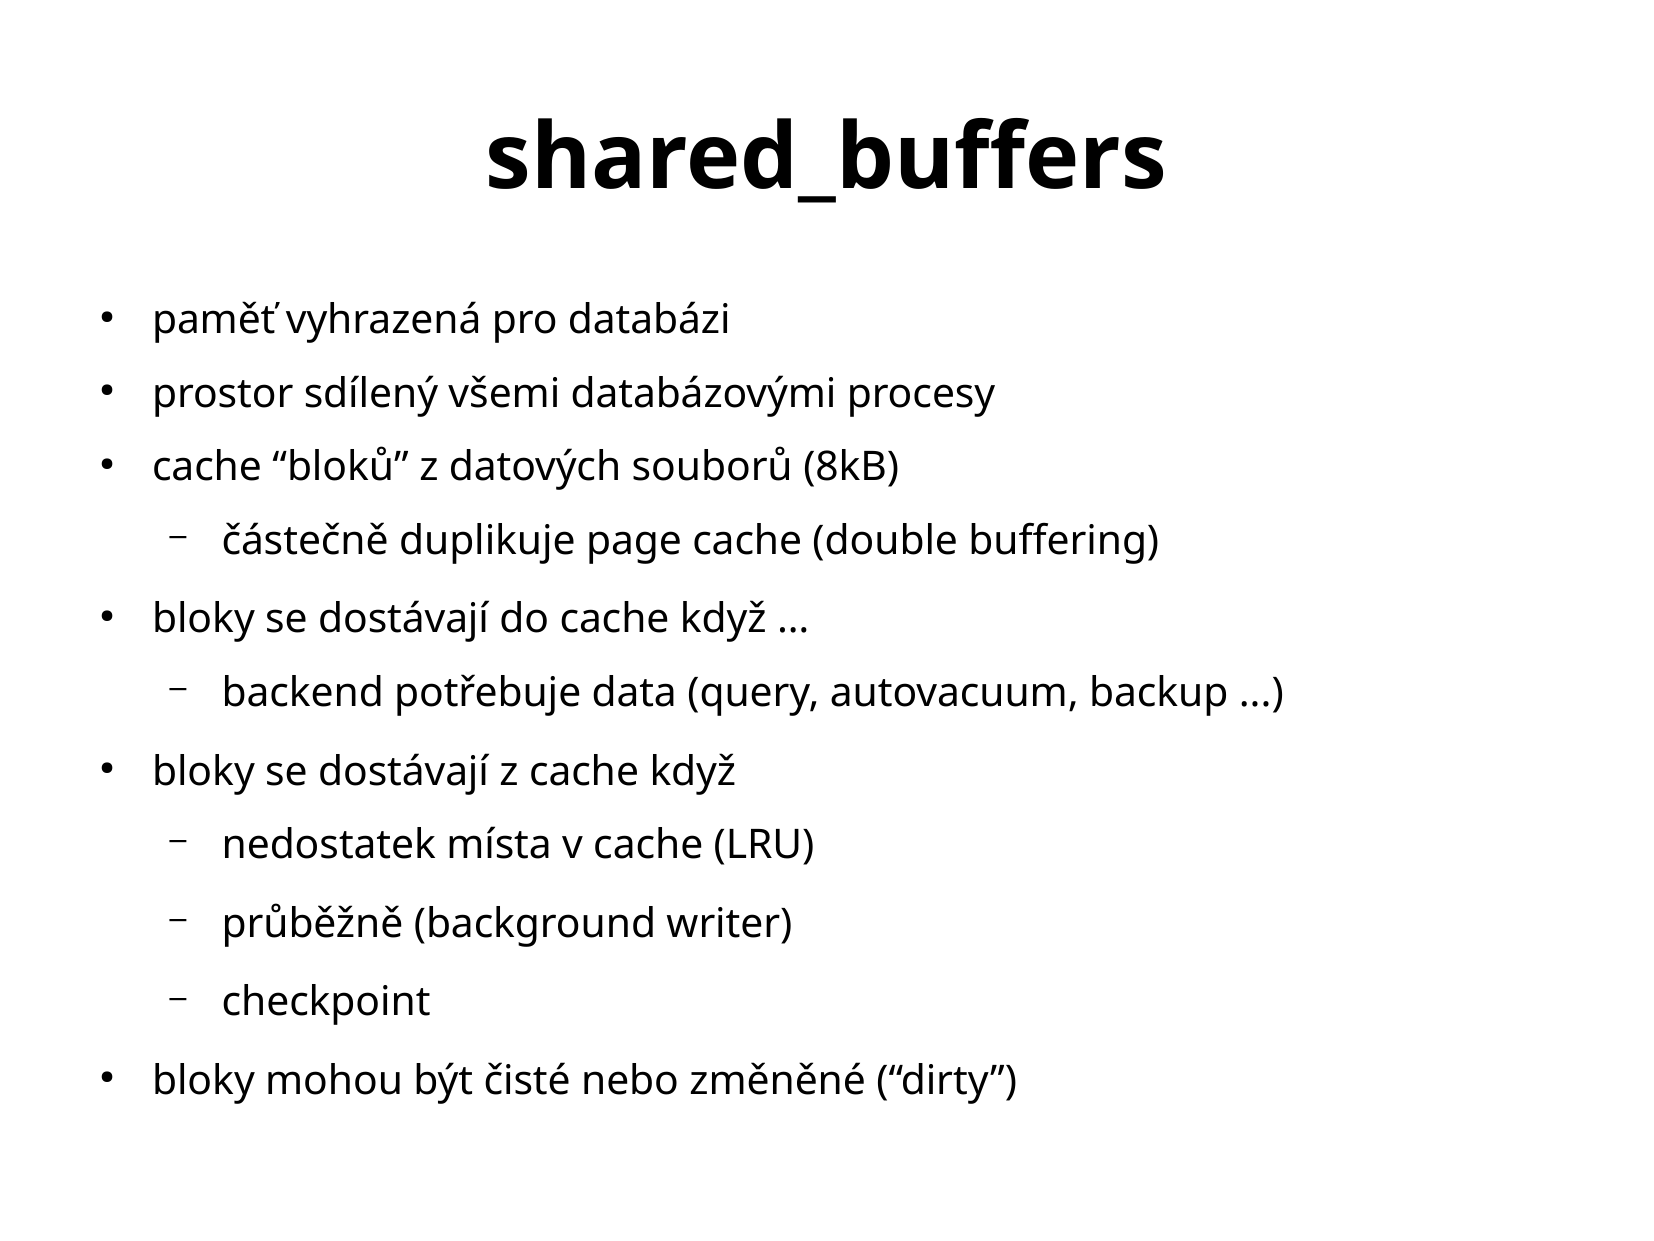

# shared_buffers
paměť vyhrazená pro databázi
prostor sdílený všemi databázovými procesy
cache “bloků” z datových souborů (8kB)
částečně duplikuje page cache (double buffering)
bloky se dostávají do cache když …
backend potřebuje data (query, autovacuum, backup ...)
bloky se dostávají z cache když
nedostatek místa v cache (LRU)
průběžně (background writer)
checkpoint
bloky mohou být čisté nebo změněné (“dirty”)